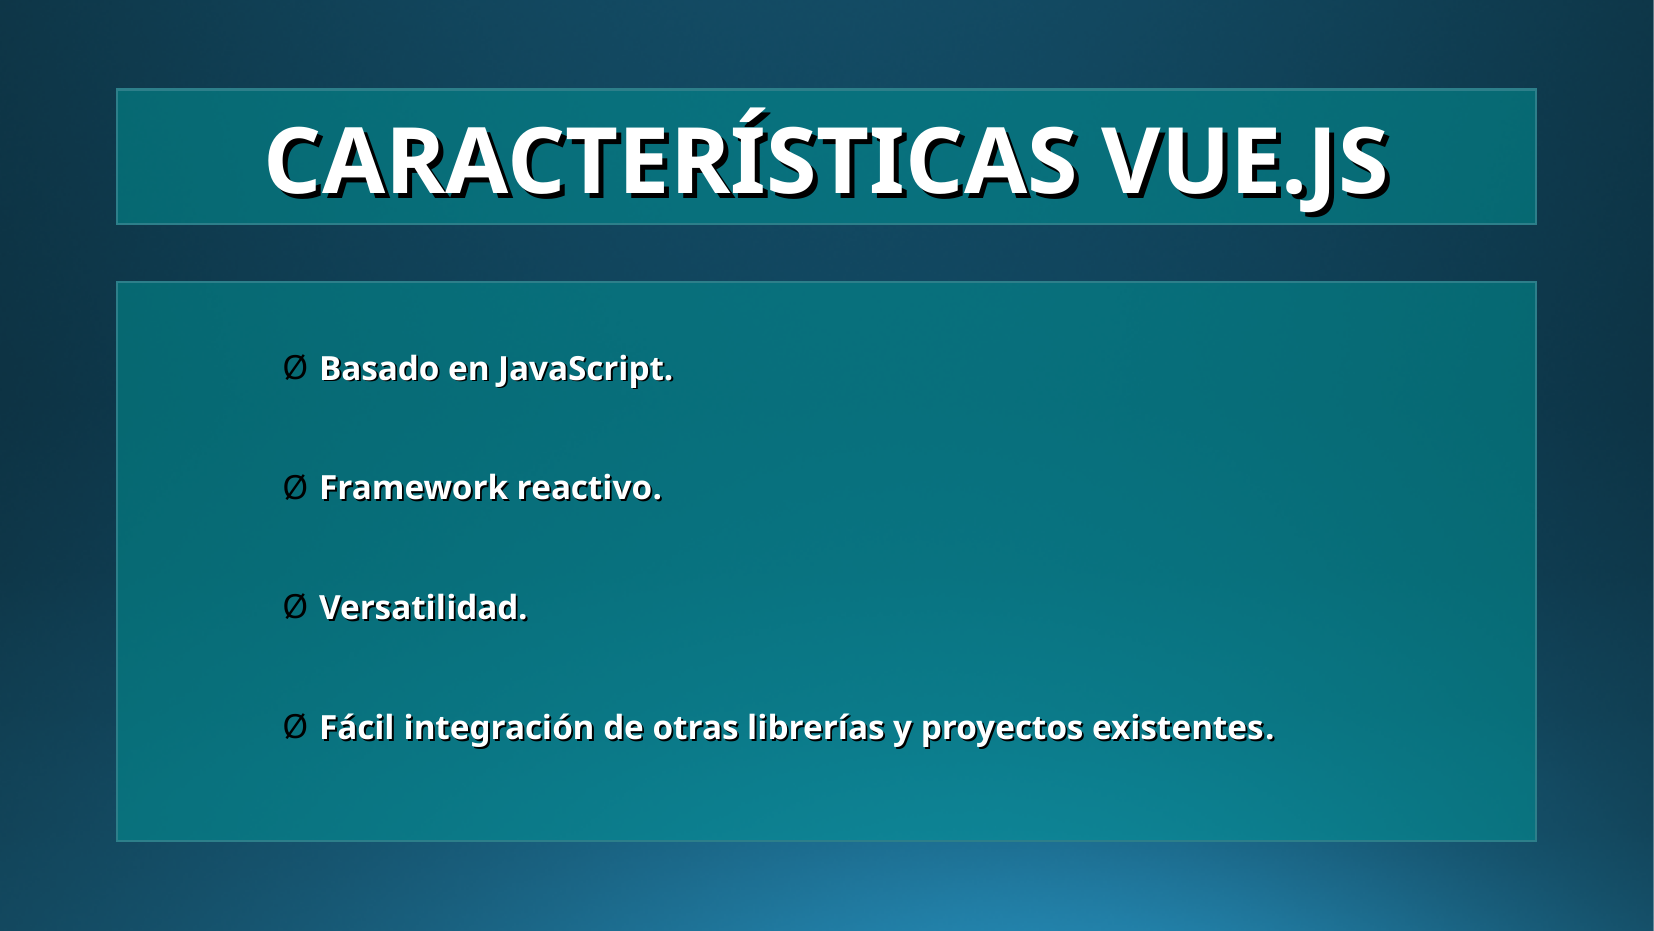

CARACTERÍSTICAS VUE.JS
 Basado en JavaScript.
 Framework reactivo.
 Versatilidad.
 Fácil integración de otras librerías y proyectos existentes.